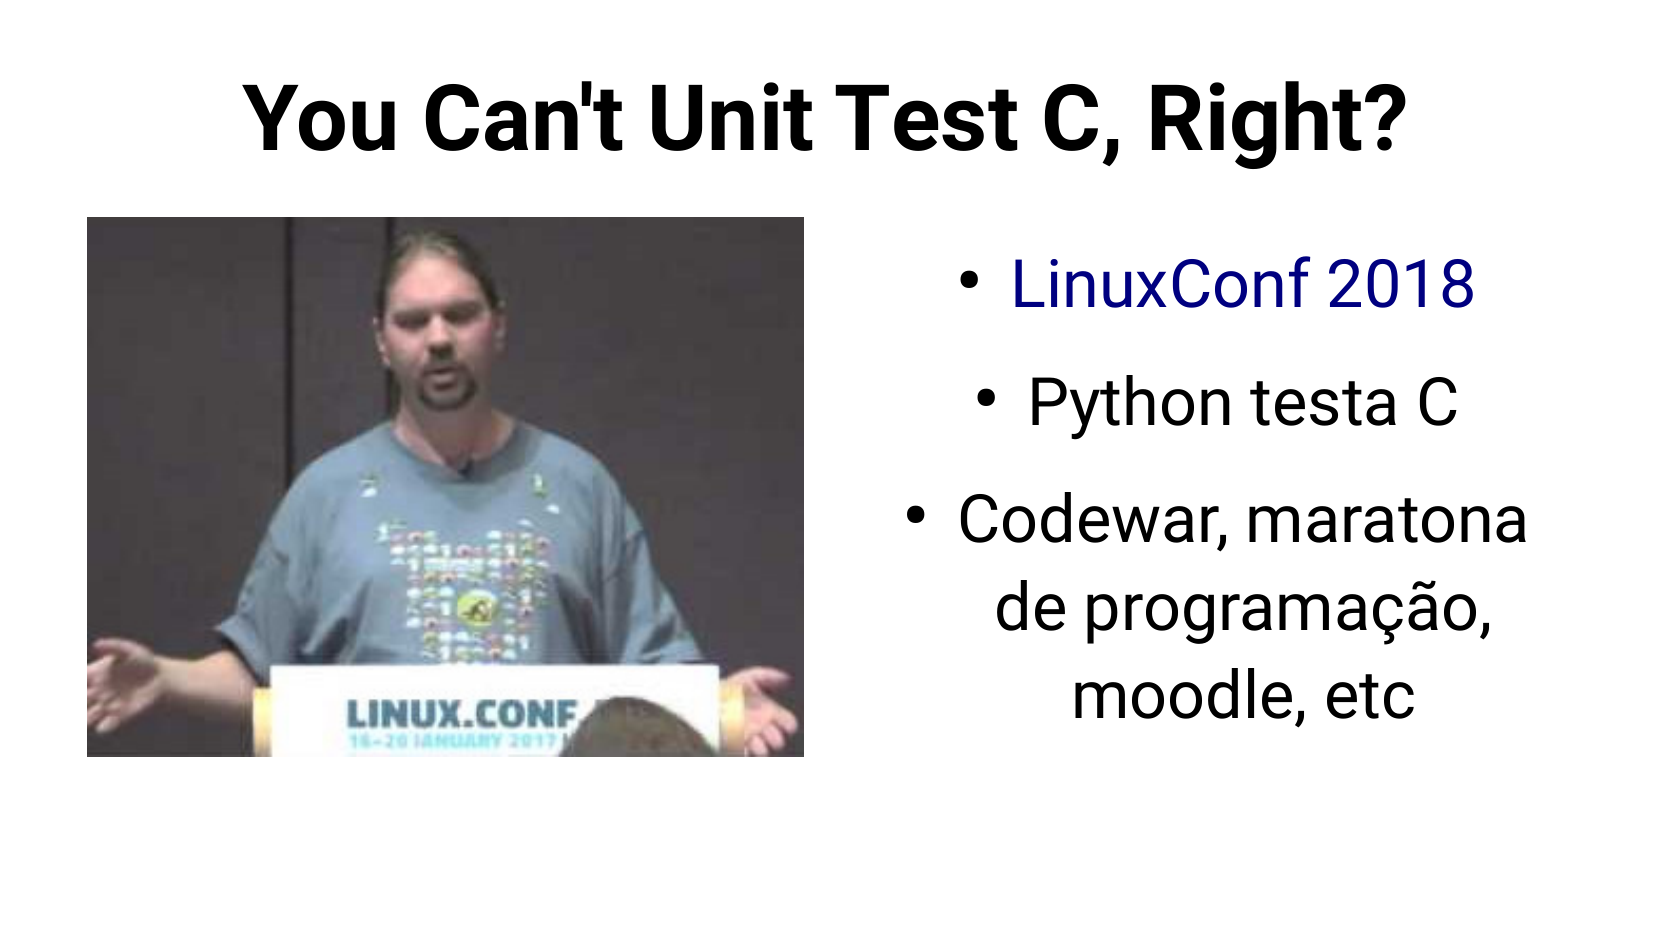

# You Can't Unit Test C, Right?
LinuxConf 2018
Python testa C
Codewar, maratona de programação, moodle, etc